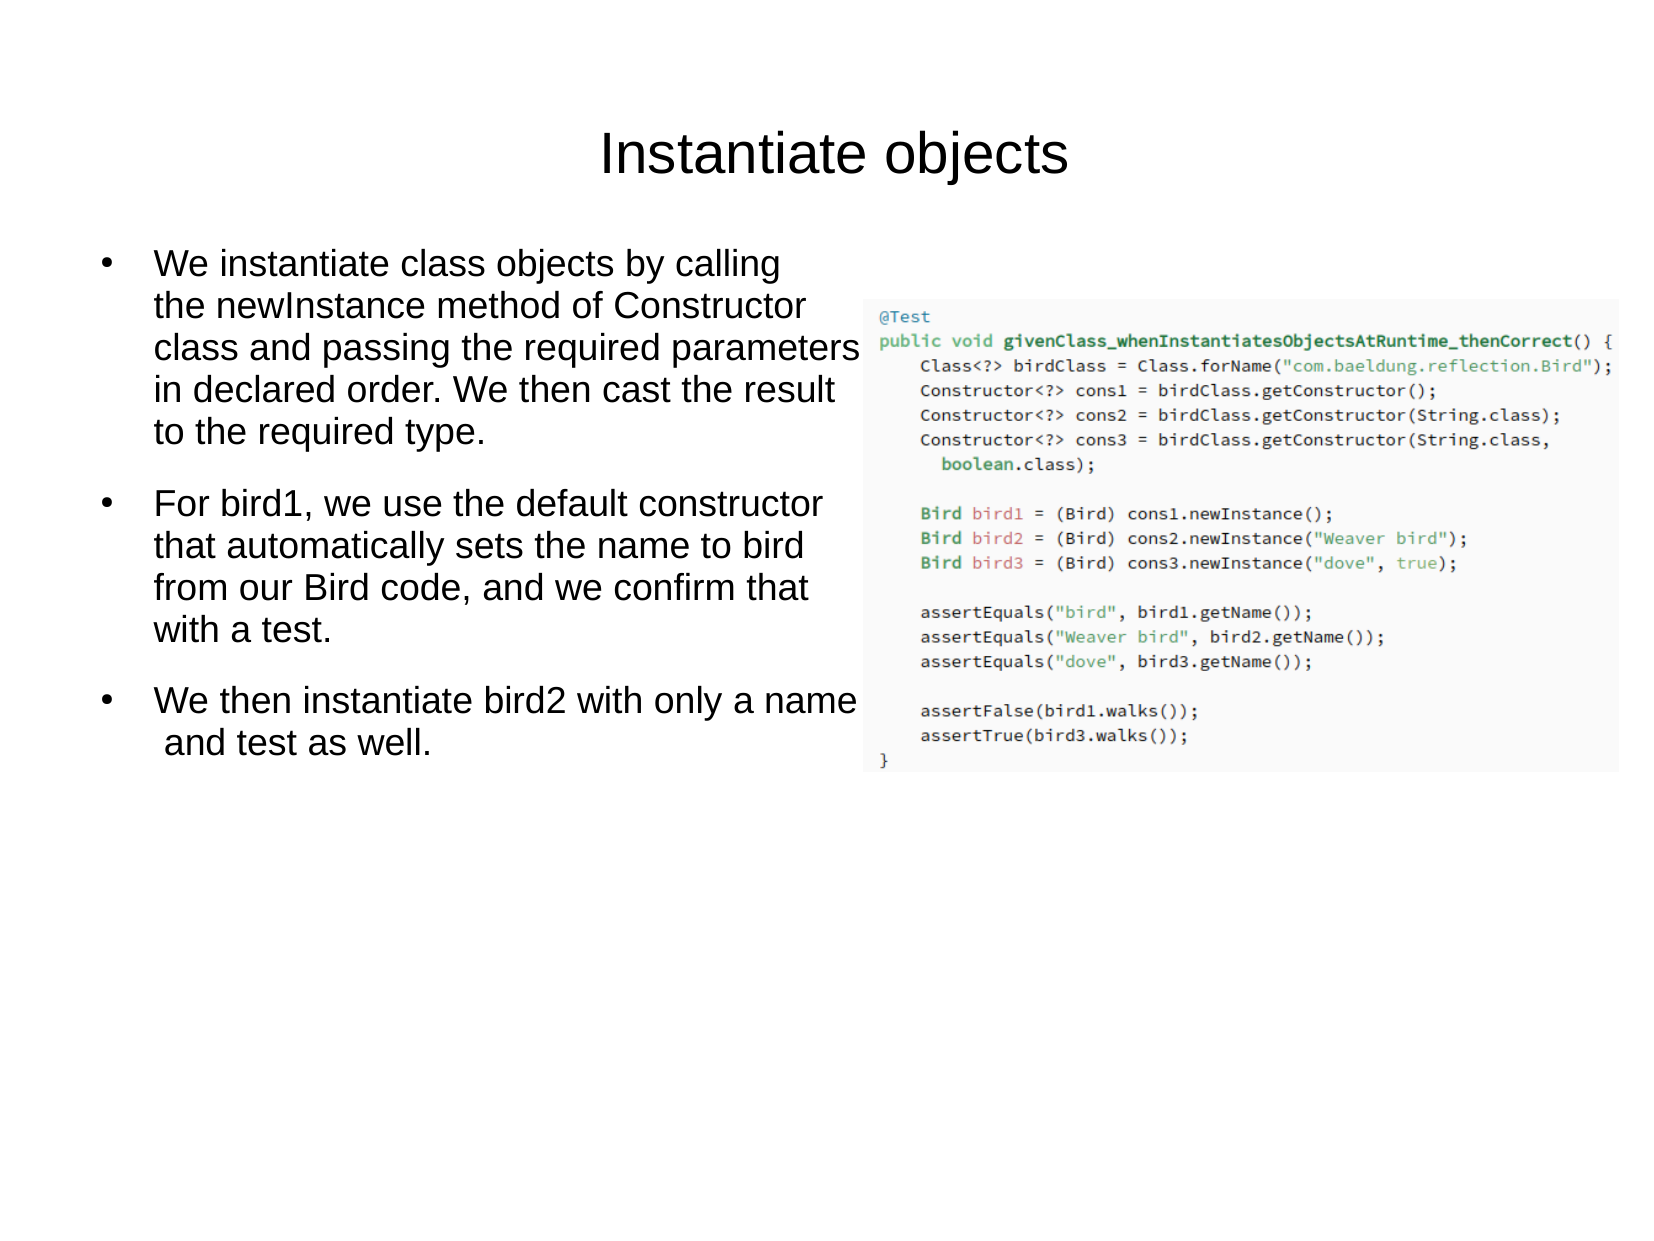

# Instantiate objects
We instantiate class objects by calling
the newInstance method of Constructor
class and passing the required parameters
in declared order. We then cast the result
to the required type.
For bird1, we use the default constructor
that automatically sets the name to bird
from our Bird code, and we confirm that
with a test.
We then instantiate bird2 with only a name
 and test as well.